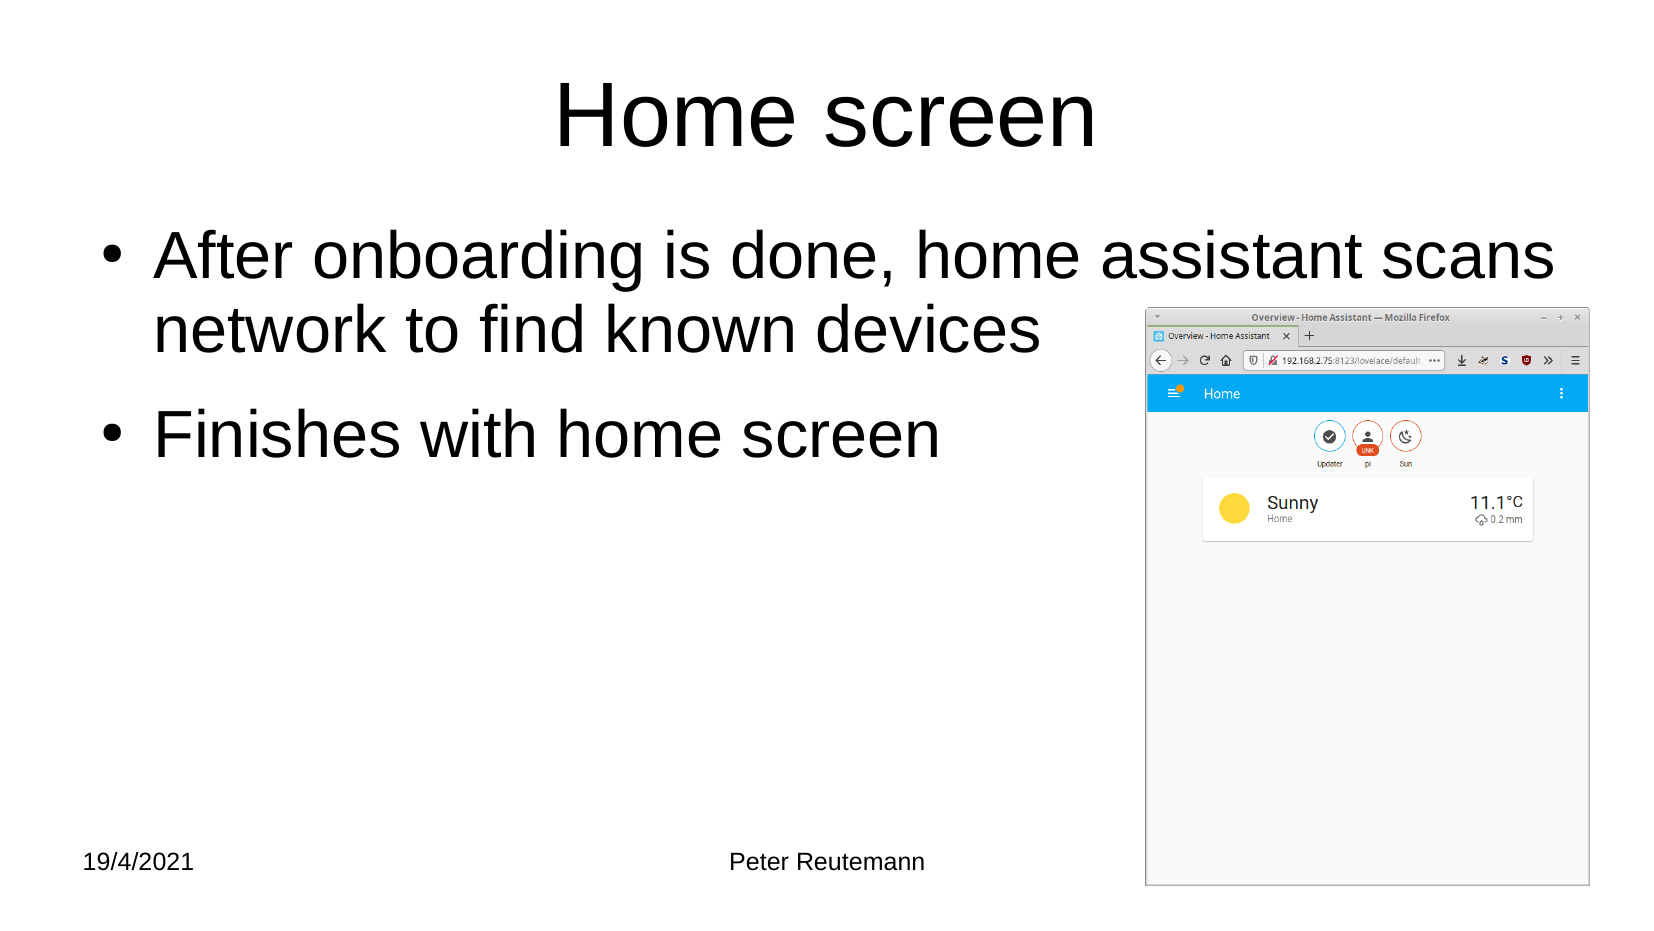

# Home screen
After onboarding is done, home assistant scans network to find known devices
Finishes with home screen
19/4/2021
Peter Reutemann
7